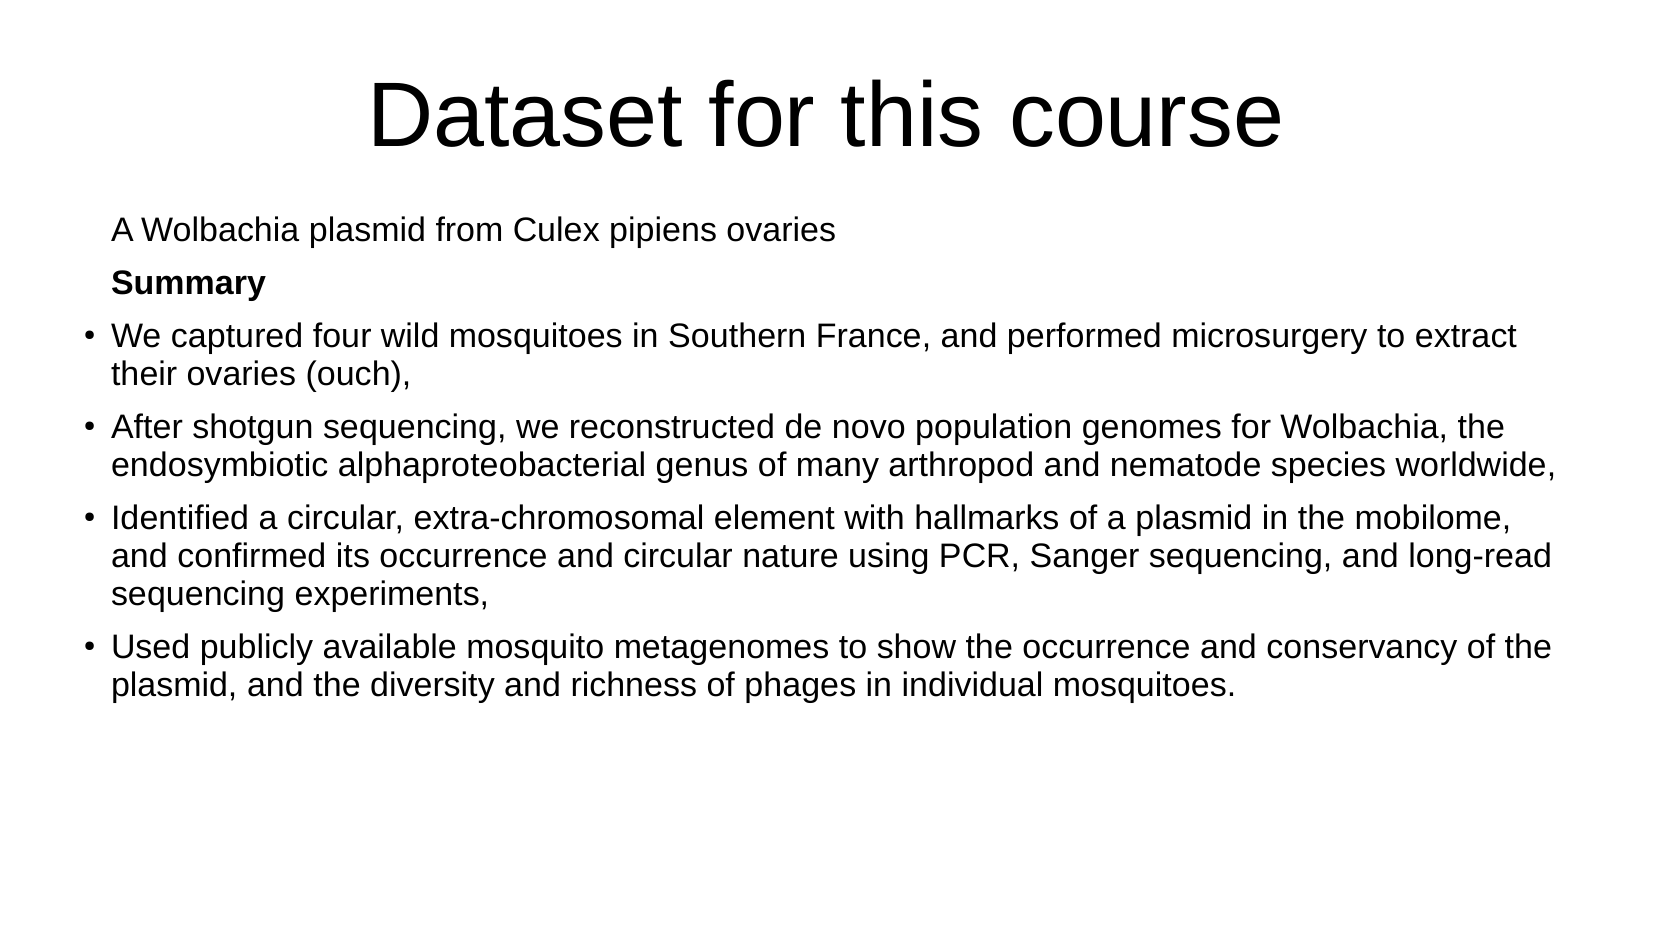

# Dataset for this course
A Wolbachia plasmid from Culex pipiens ovaries
Summary
We captured four wild mosquitoes in Southern France, and performed microsurgery to extract their ovaries (ouch),
After shotgun sequencing, we reconstructed de novo population genomes for Wolbachia, the endosymbiotic alphaproteobacterial genus of many arthropod and nematode species worldwide,
Identified a circular, extra-chromosomal element with hallmarks of a plasmid in the mobilome, and confirmed its occurrence and circular nature using PCR, Sanger sequencing, and long-read sequencing experiments,
Used publicly available mosquito metagenomes to show the occurrence and conservancy of the plasmid, and the diversity and richness of phages in individual mosquitoes.